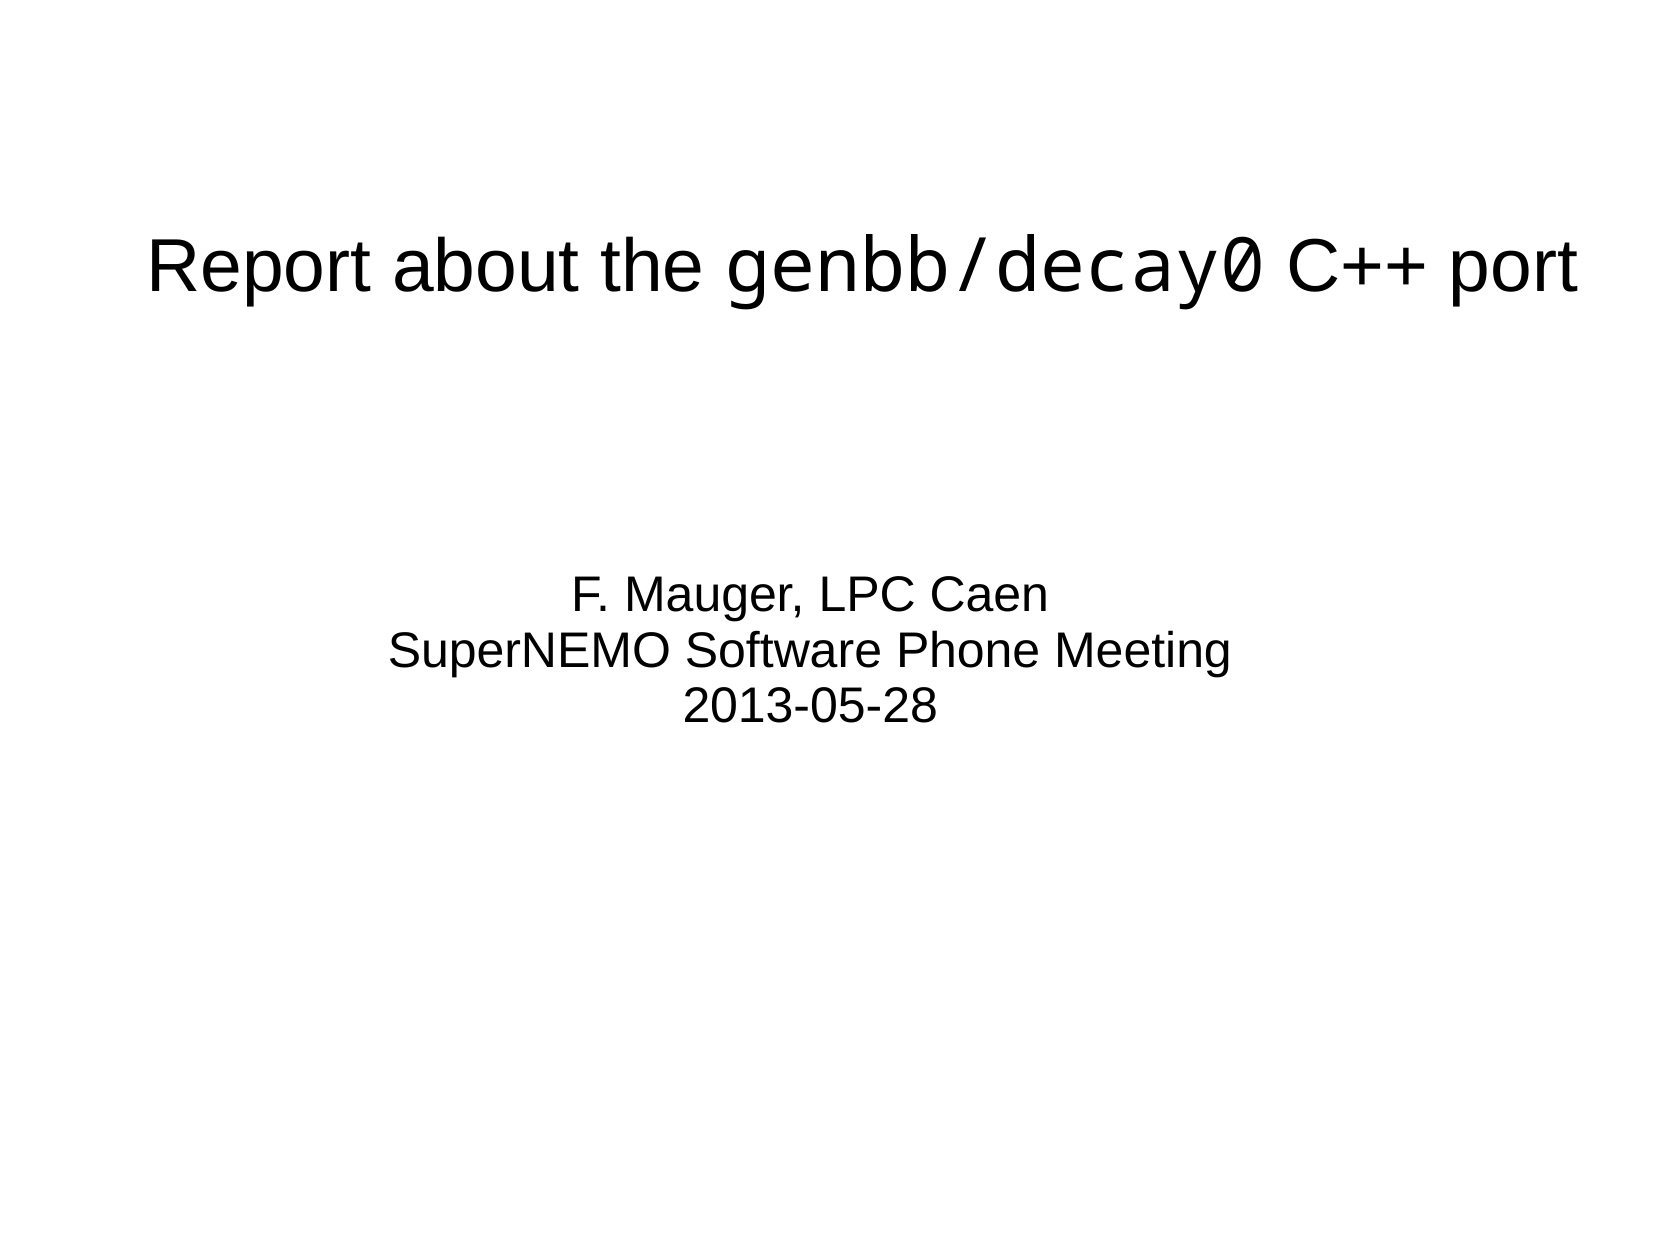

# Report about the genbb/decay0 C++ port
F. Mauger, LPC Caen
SuperNEMO Software Phone Meeting
2013-05-28